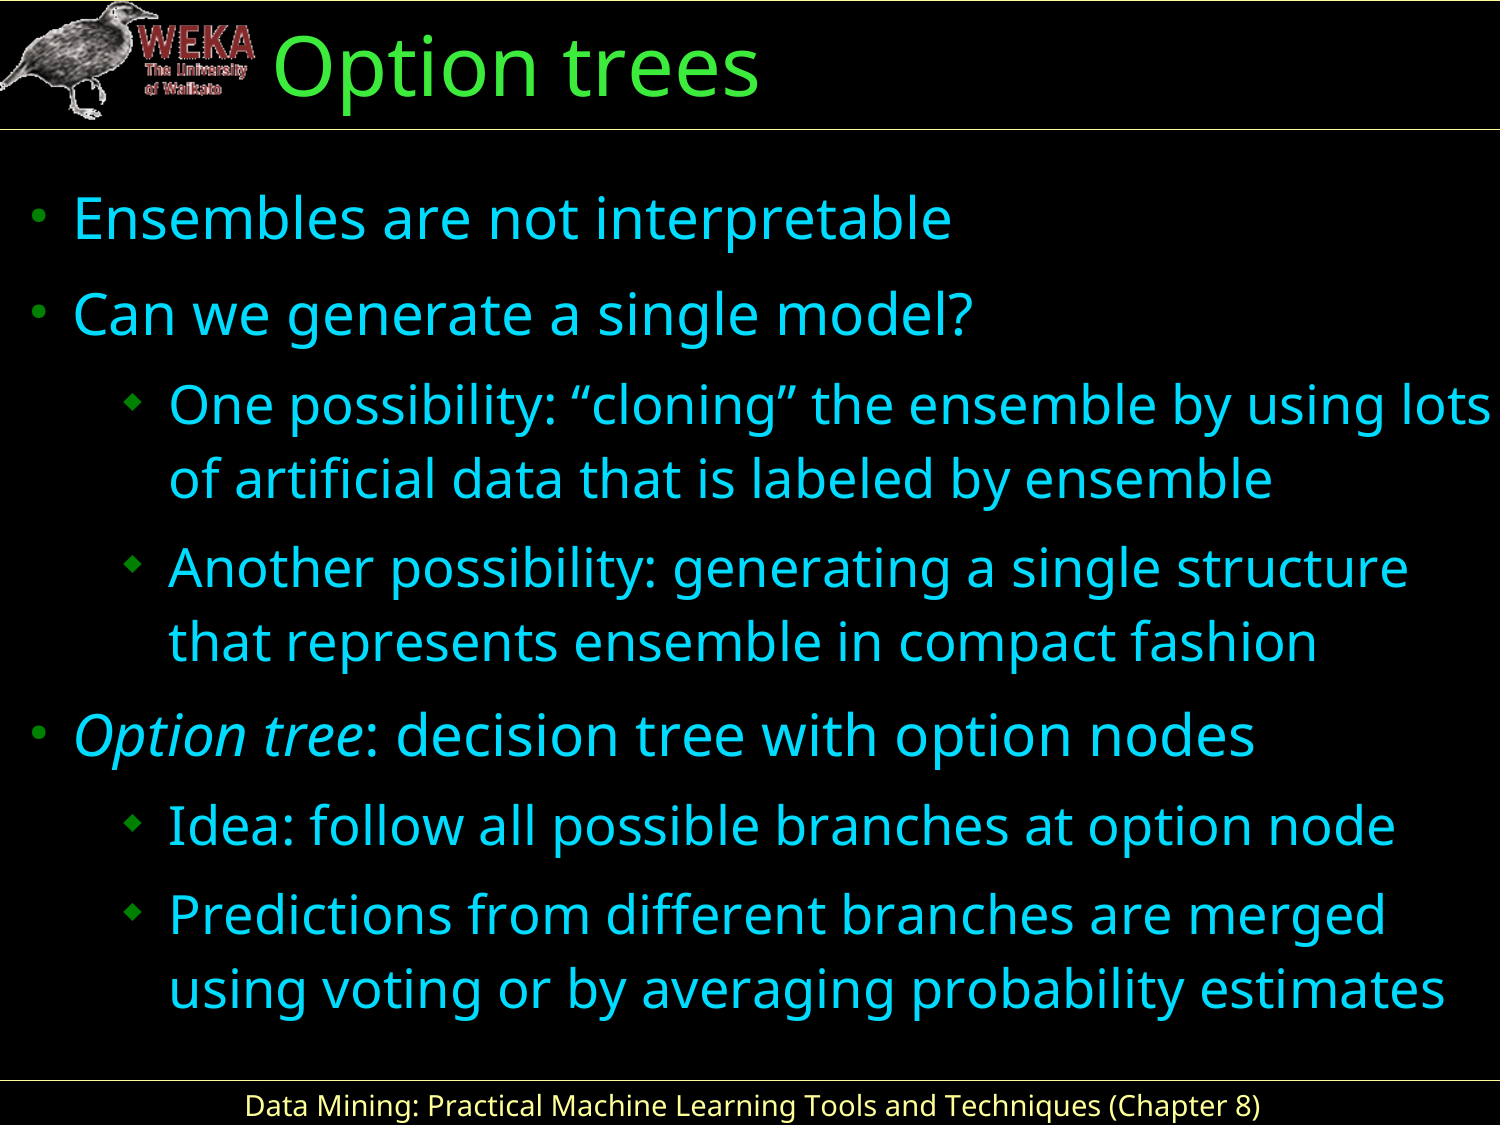

# Option trees
Ensembles are not interpretable
Can we generate a single model?
One possibility: “cloning” the ensemble by using lots of artificial data that is labeled by ensemble
Another possibility: generating a single structure that represents ensemble in compact fashion
Option tree: decision tree with option nodes
Idea: follow all possible branches at option node
Predictions from different branches are merged using voting or by averaging probability estimates
Data Mining: Practical Machine Learning Tools and Techniques (Chapter 8)